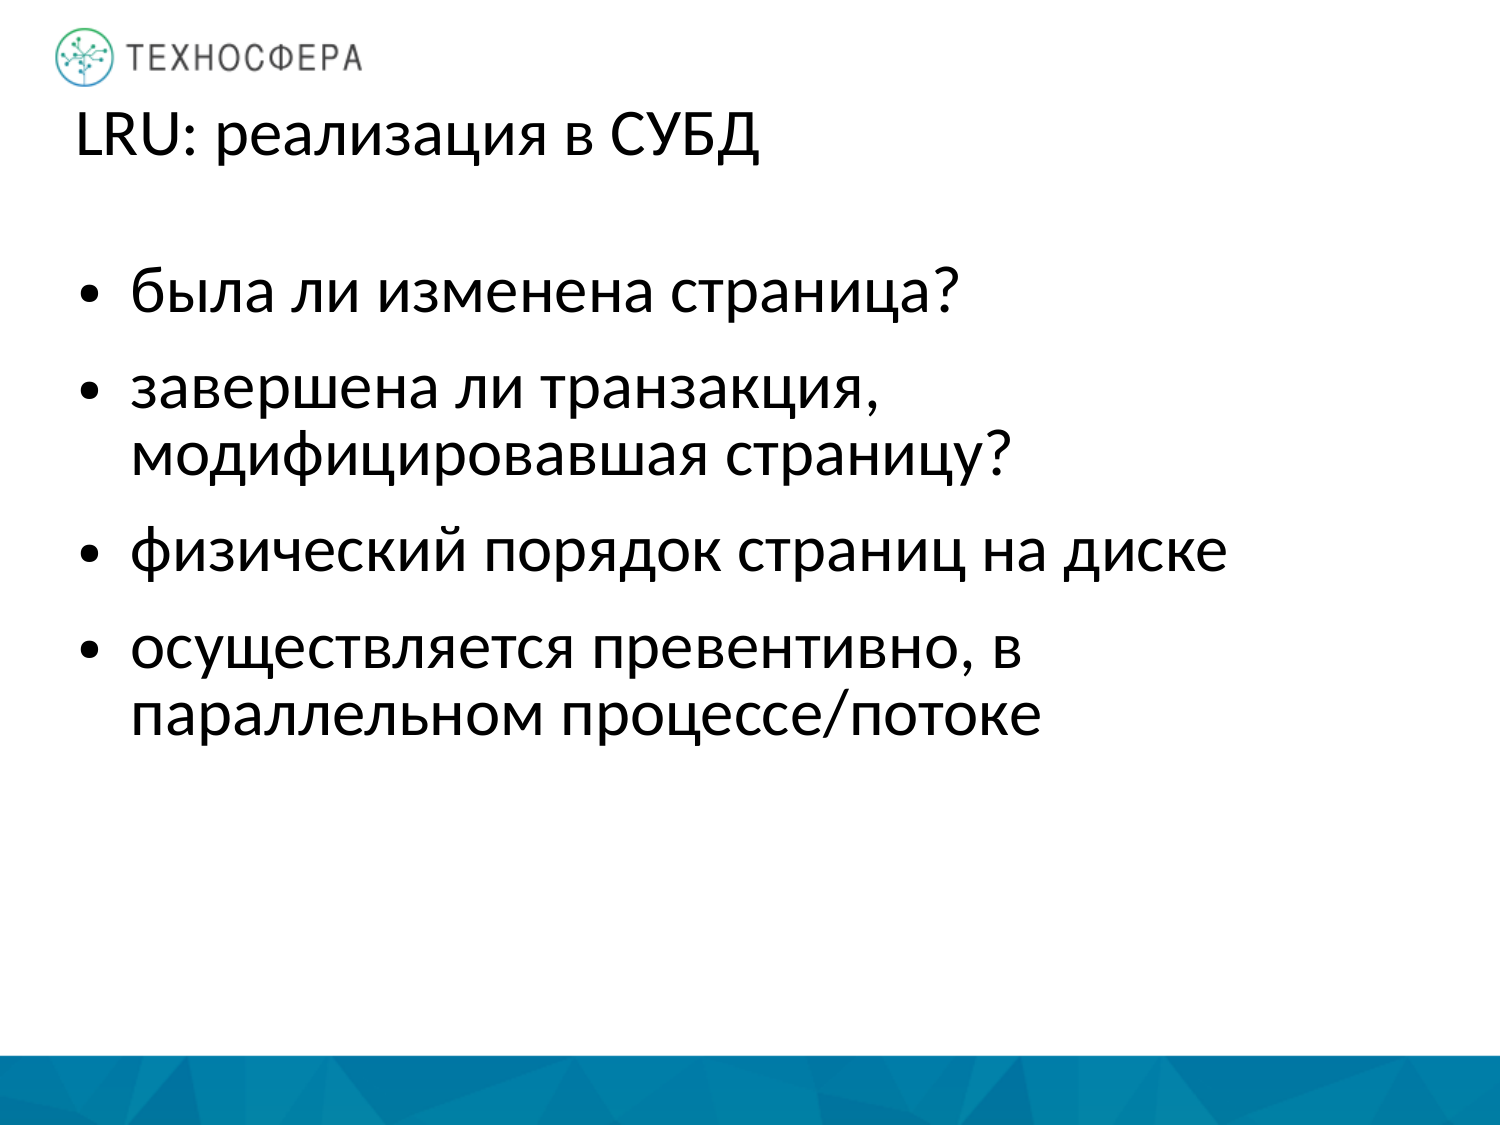

# LRU: реализация в СУБД
была ли изменена страница?
завершена ли транзакция, модифицировавшая страницу?
физический порядок страниц на диске
осуществляется превентивно, в параллельном процессе/потоке